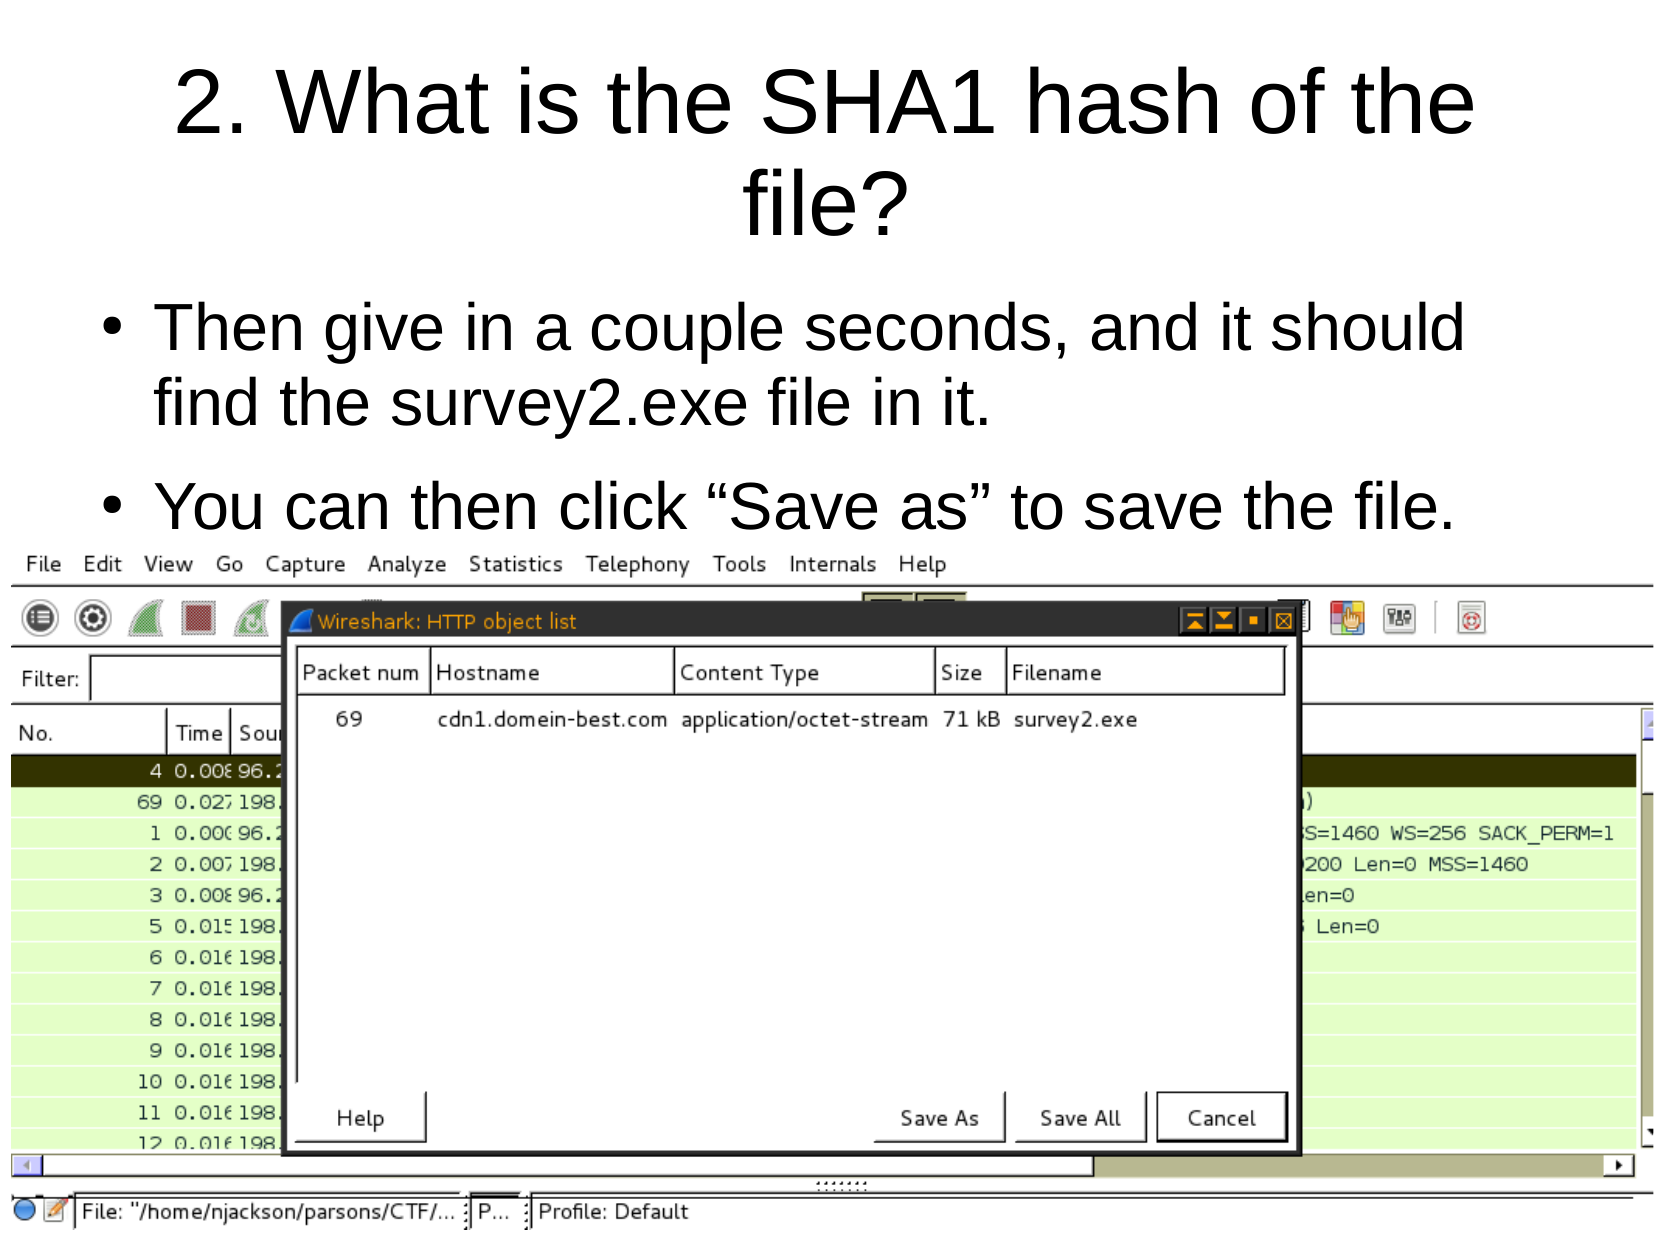

# 2. What is the SHA1 hash of the file?
Then give in a couple seconds, and it should find the survey2.exe file in it.
You can then click “Save as” to save the file.